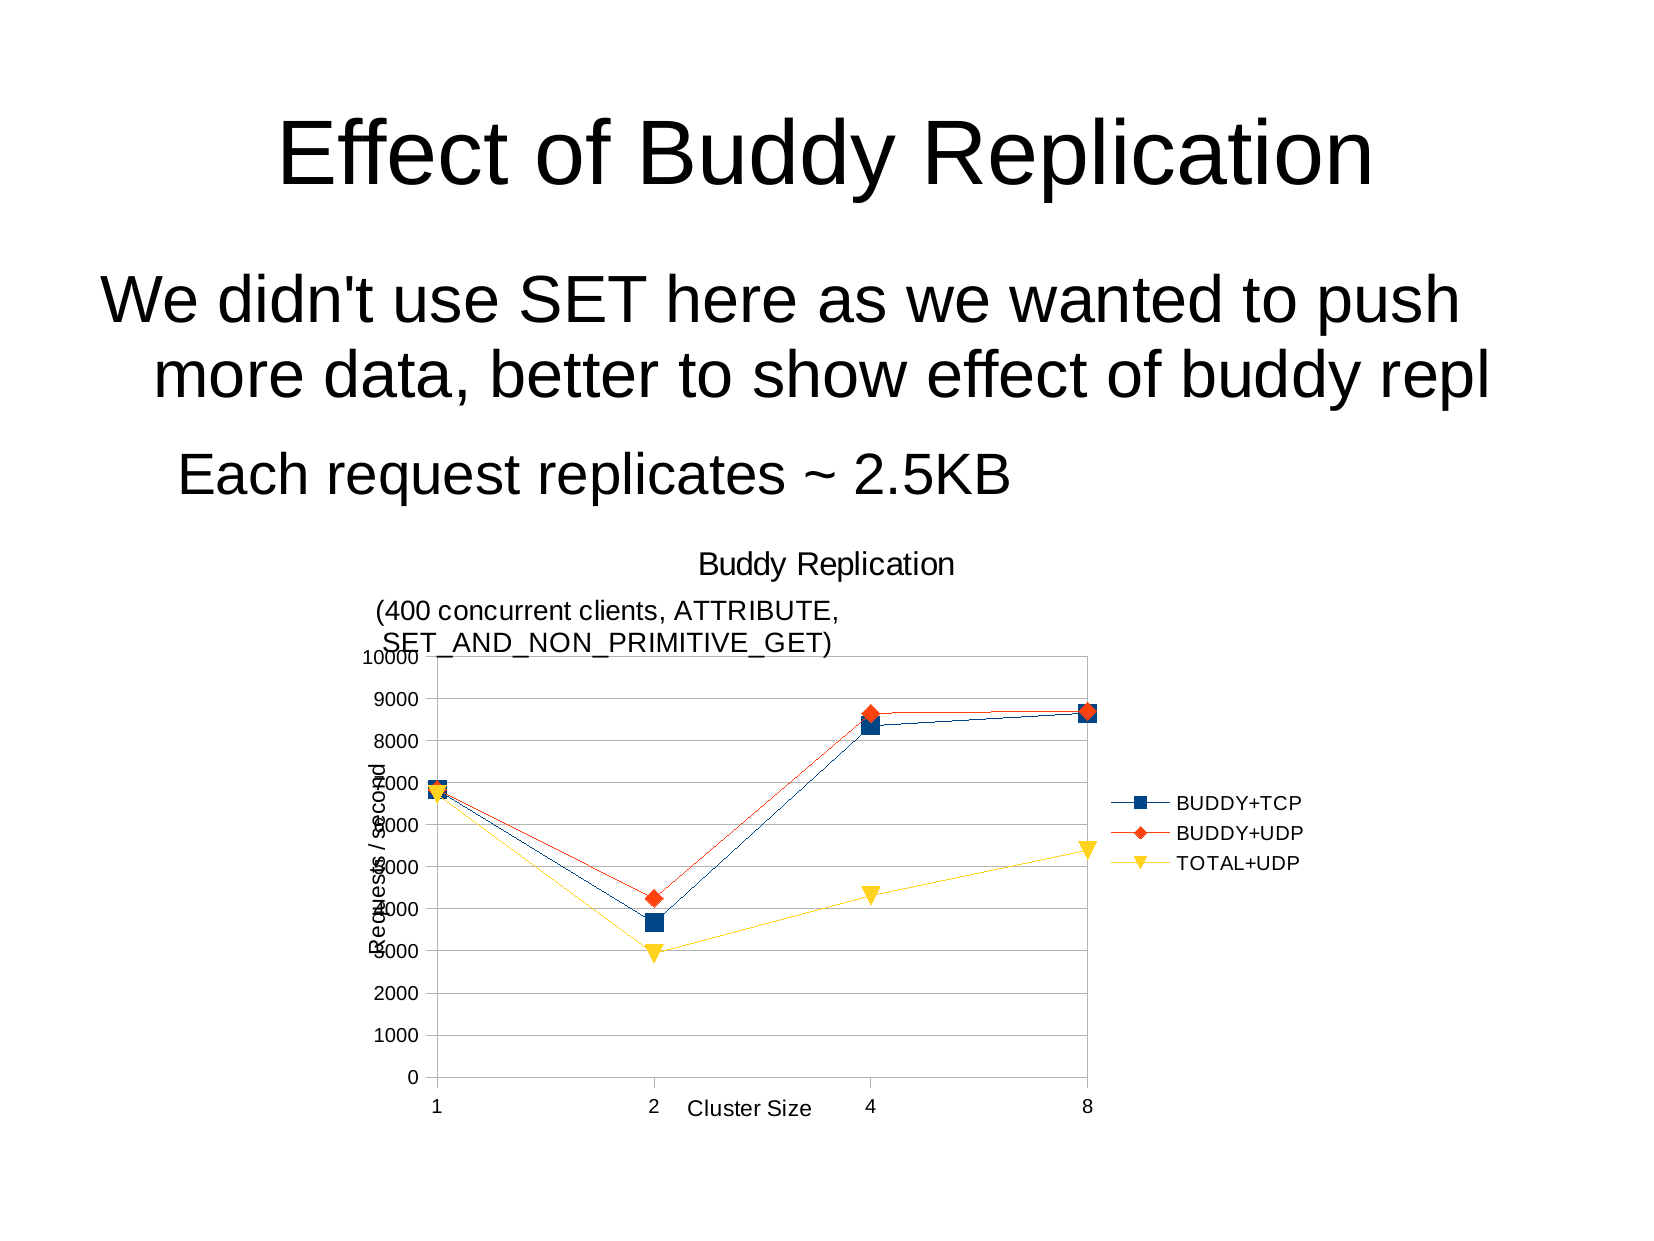

# Effect of Buddy Replication
We didn't use SET here as we wanted to push more data, better to show effect of buddy repl
Each request replicates ~ 2.5KB
### Chart: Buddy Replication
(400 concurrent clients, ATTRIBUTE, SET_AND_NON_PRIMITIVE_GET)
| Category | BUDDY+TCP | BUDDY+UDP | TOTAL+UDP |
|---|---|---|---|
| 1 | 6837.0 | 6838.0 | 6730.0 |
| 2 | 3679.0 | 4257.0 | 2940.0 |
| 4 | 8356.0 | 8654.0 | 4315.0 |
| 8 | 8658.0 | 8706.0 | 5399.0 |